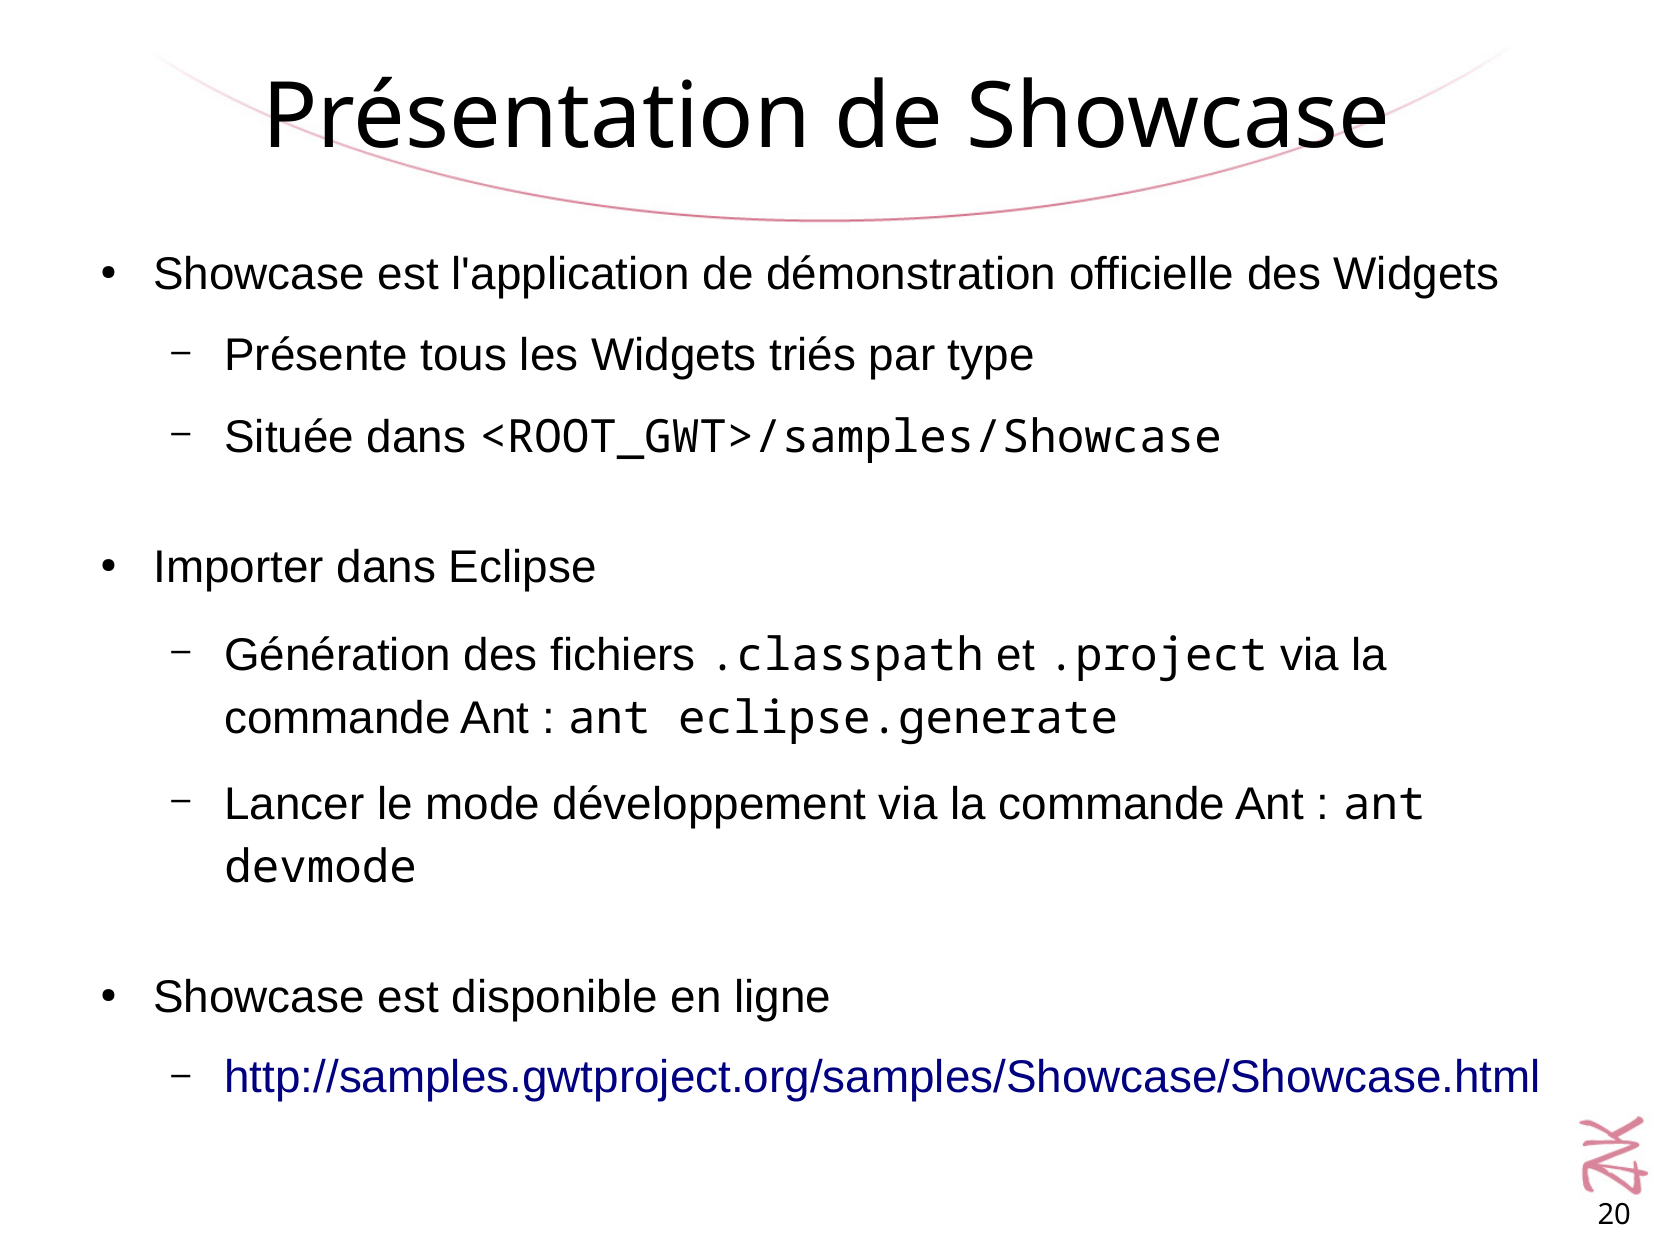

# Présentation de Showcase
Showcase est l'application de démonstration officielle des Widgets
Présente tous les Widgets triés par type
Située dans <ROOT_GWT>/samples/Showcase
Importer dans Eclipse
Génération des fichiers .classpath et .project via la commande Ant : ant eclipse.generate
Lancer le mode développement via la commande Ant : ant devmode
Showcase est disponible en ligne
http://samples.gwtproject.org/samples/Showcase/Showcase.html
20